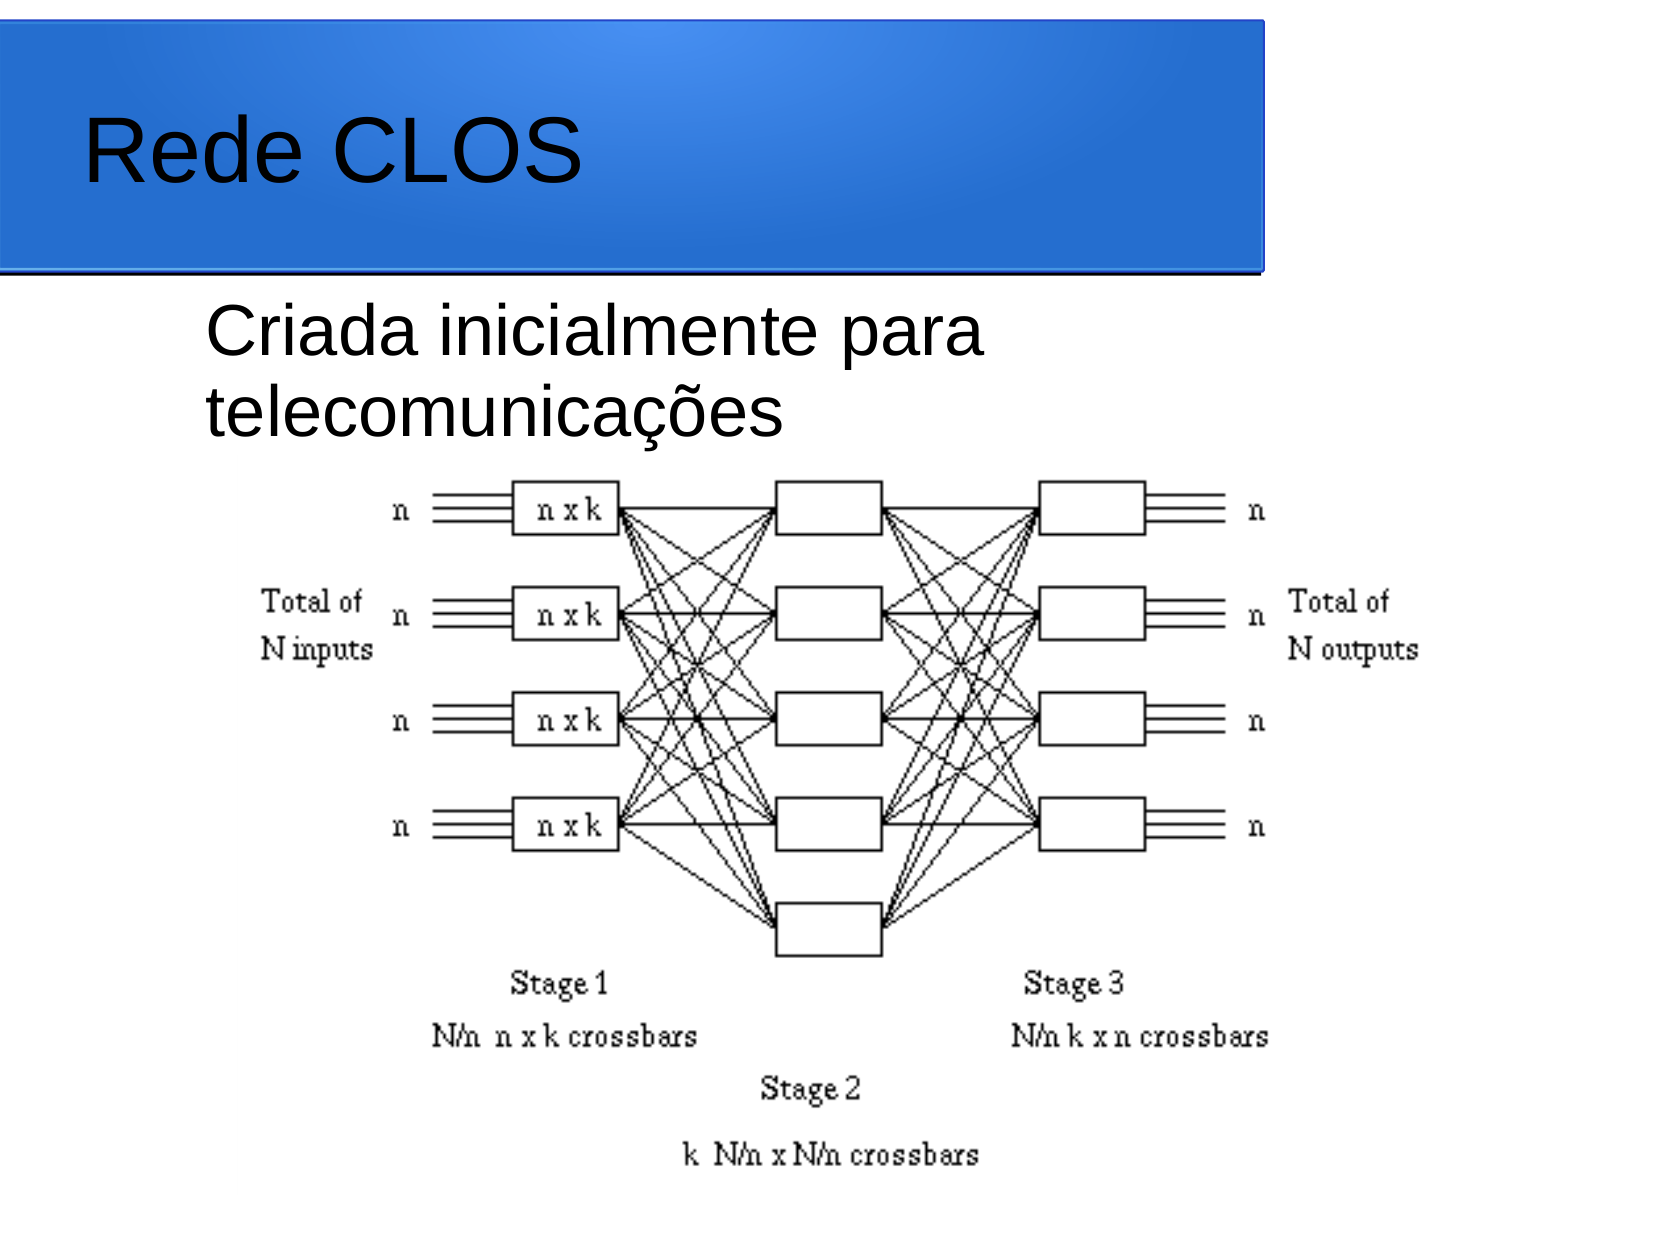

# Rede CLOS
Criada inicialmente para telecomunicações